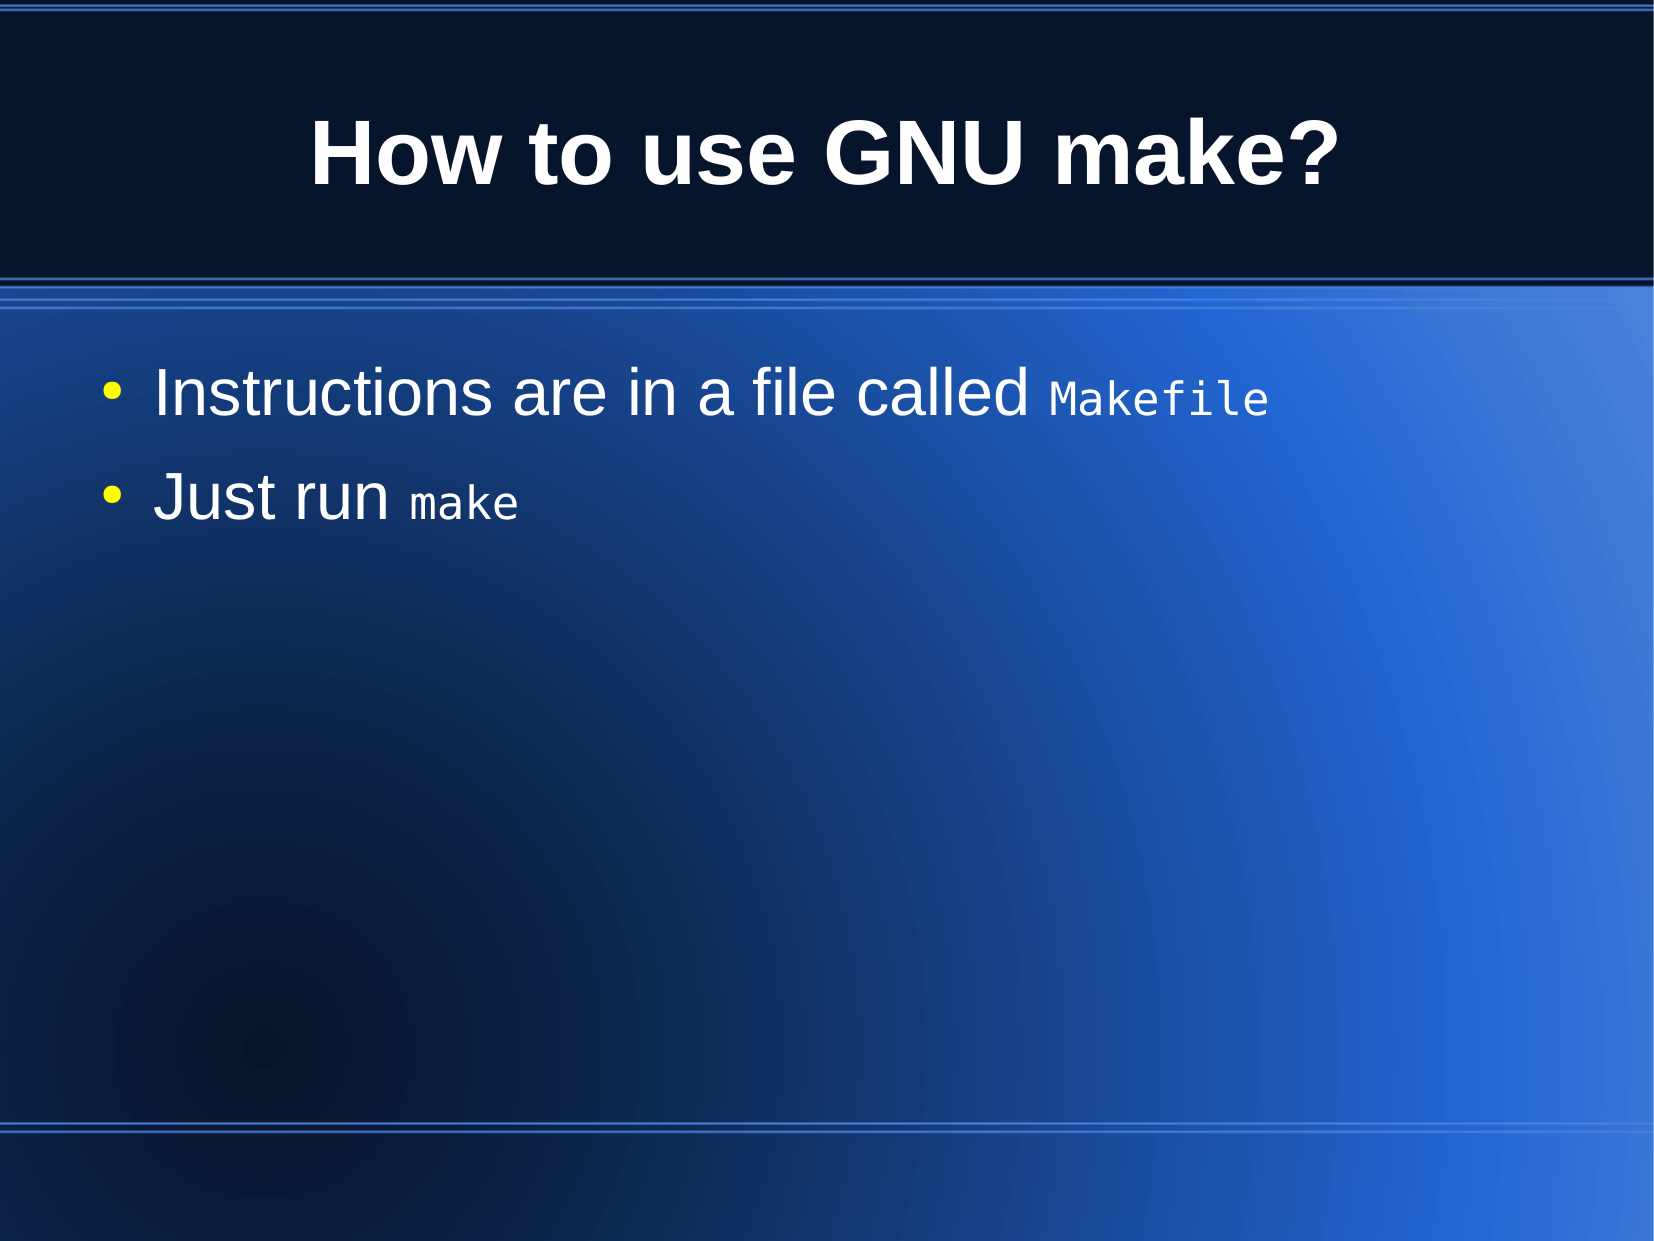

# How to use GNU make?
Instructions are in a file called Makefile
Just run make